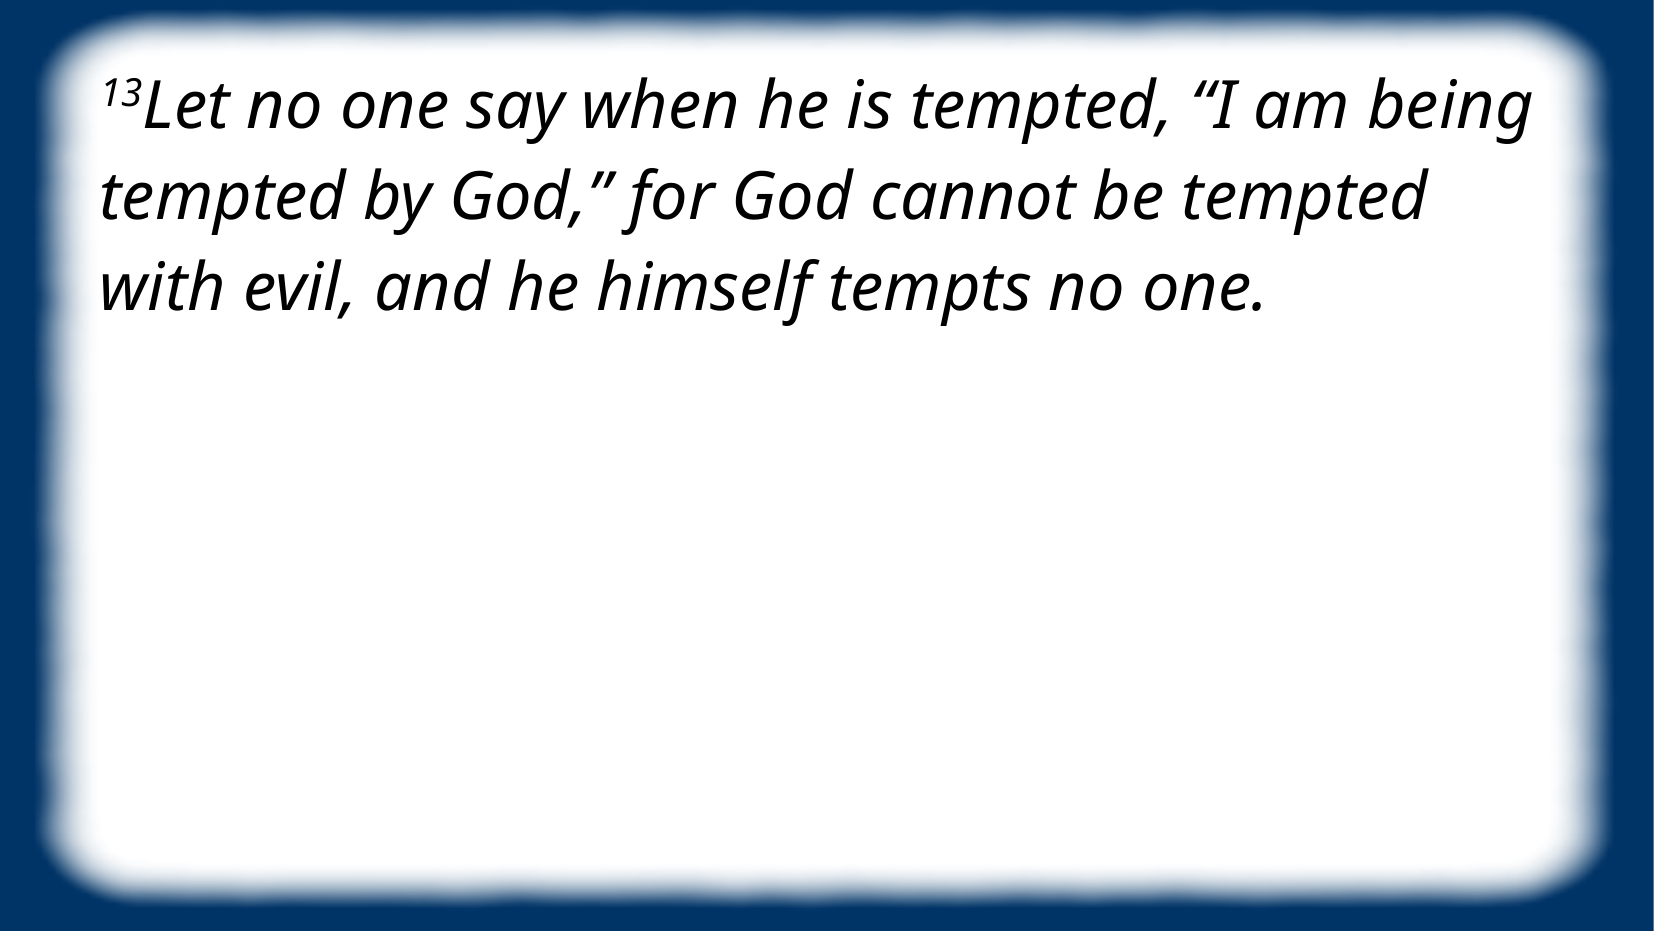

13Let no one say when he is tempted, “I am being tempted by God,” for God cannot be tempted with evil, and he himself tempts no one.